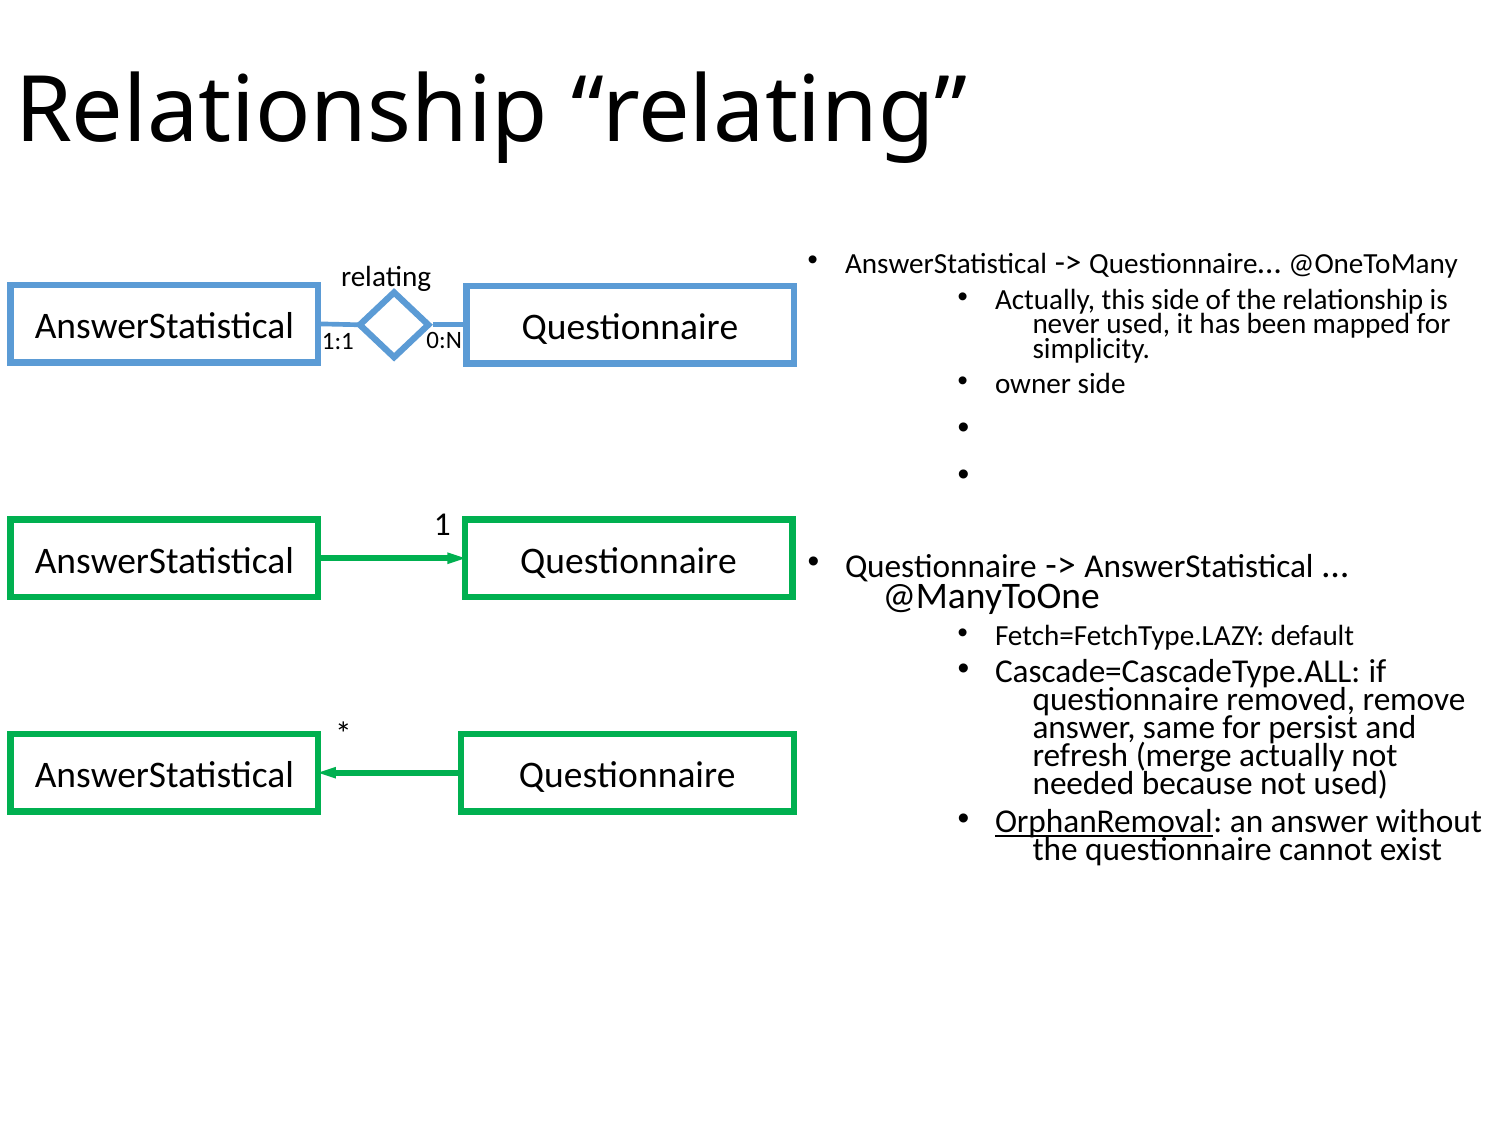

# Relationship “relating”
AnswerStatistical -> Questionnaire… @OneToMany
Actually, this side of the relationship is never used, it has been mapped for simplicity.
owner side
Questionnaire -> AnswerStatistical … @ManyToOne
Fetch=FetchType.LAZY: default
Cascade=CascadeType.ALL: if questionnaire removed, remove answer, same for persist and refresh (merge actually not needed because not used)
OrphanRemoval: an answer without the questionnaire cannot exist
relating
AnswerStatistical
Questionnaire
0:N
1:1
1
AnswerStatistical
Questionnaire
*
AnswerStatistical
Questionnaire